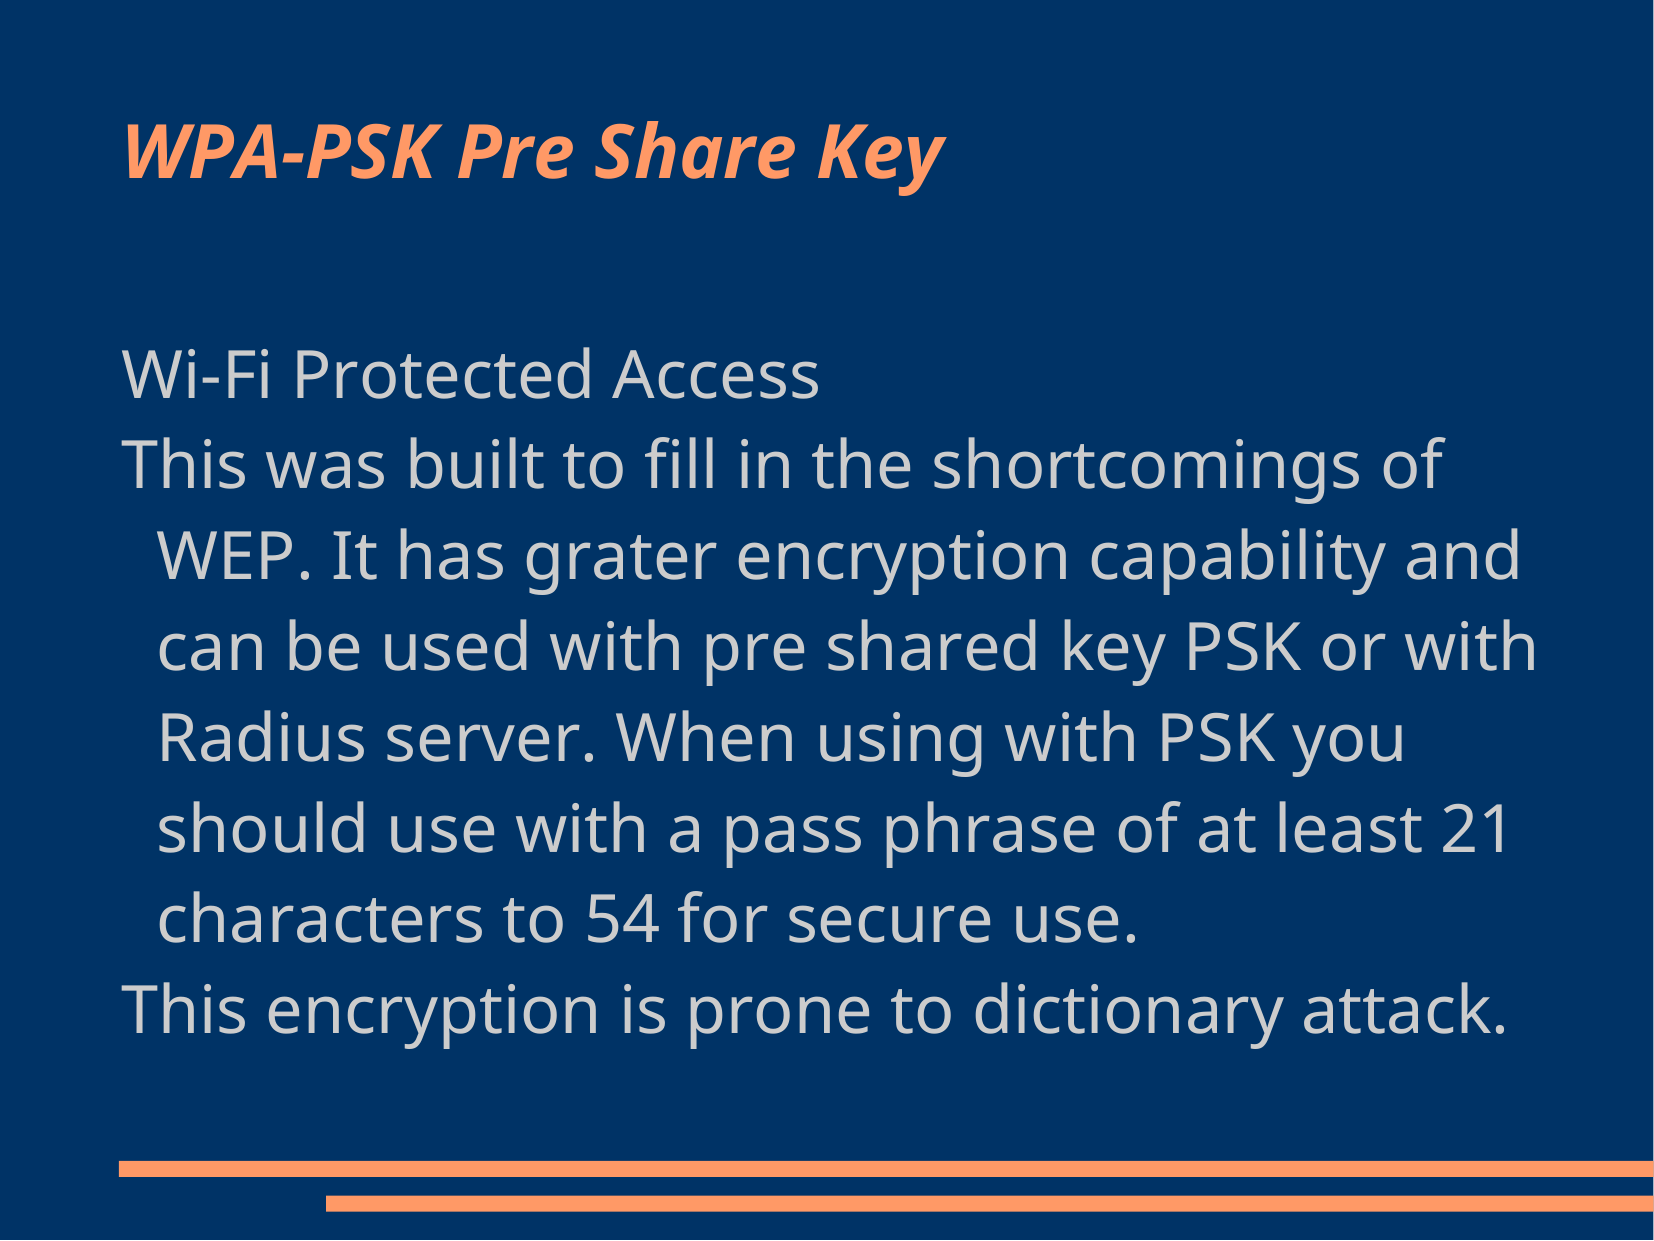

# WPA-PSK Pre Share Key
Wi-Fi Protected Access
This was built to fill in the shortcomings of WEP. It has grater encryption capability and can be used with pre shared key PSK or with Radius server. When using with PSK you should use with a pass phrase of at least 21 characters to 54 for secure use.
This encryption is prone to dictionary attack.